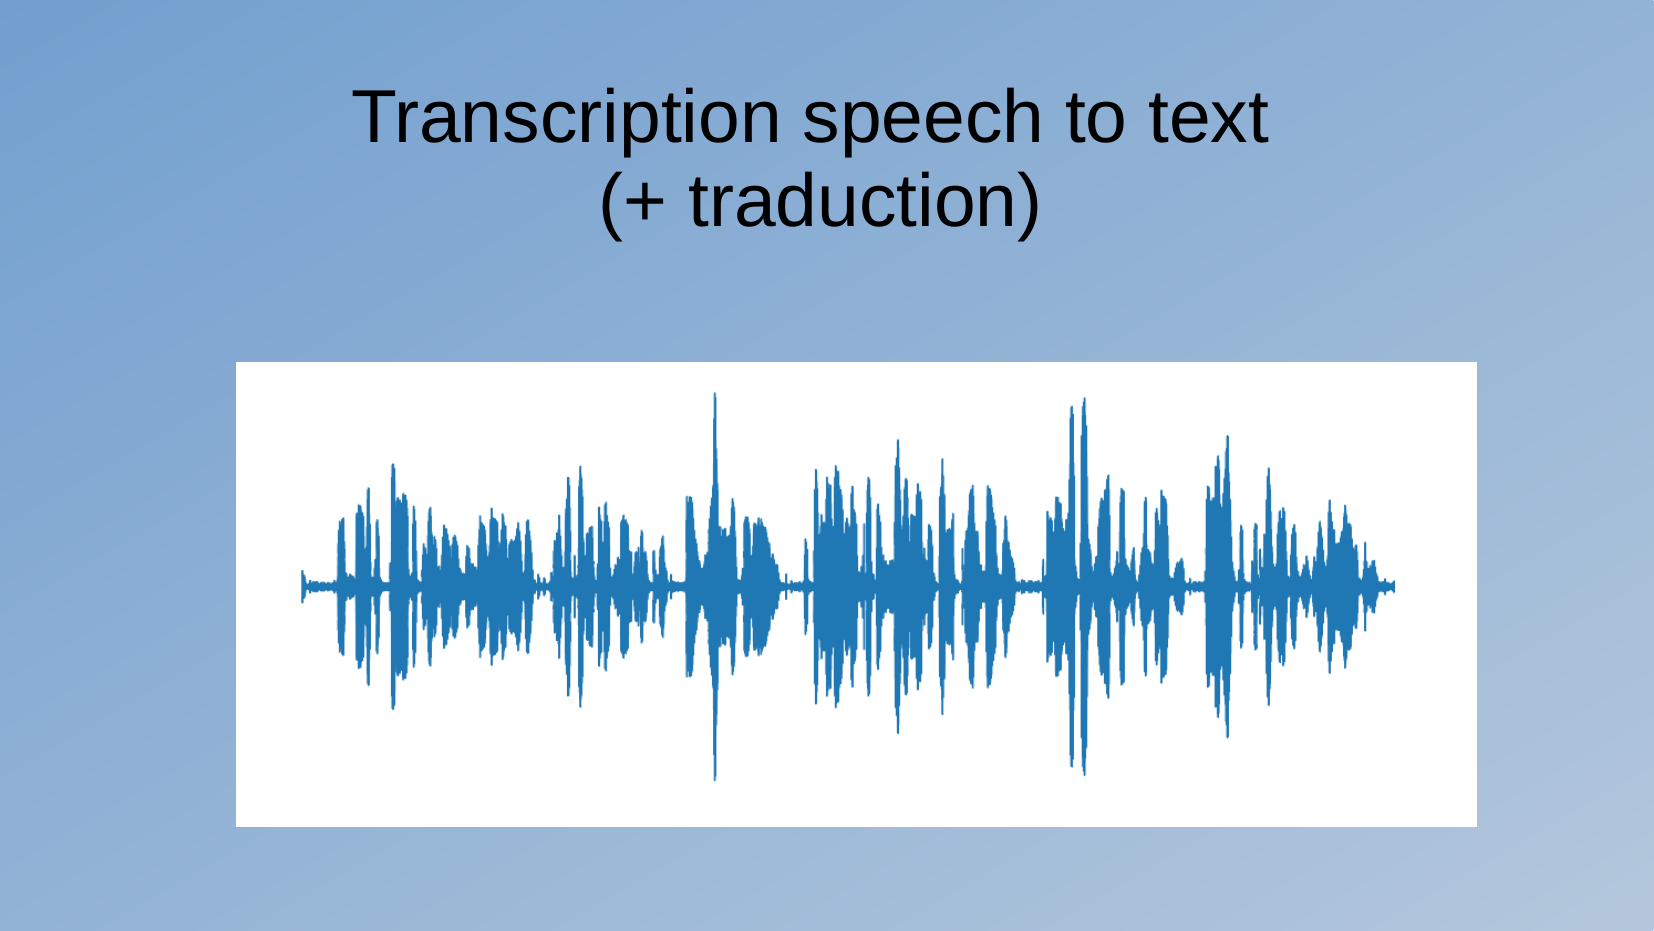

# Transcription speech to text (+ traduction)